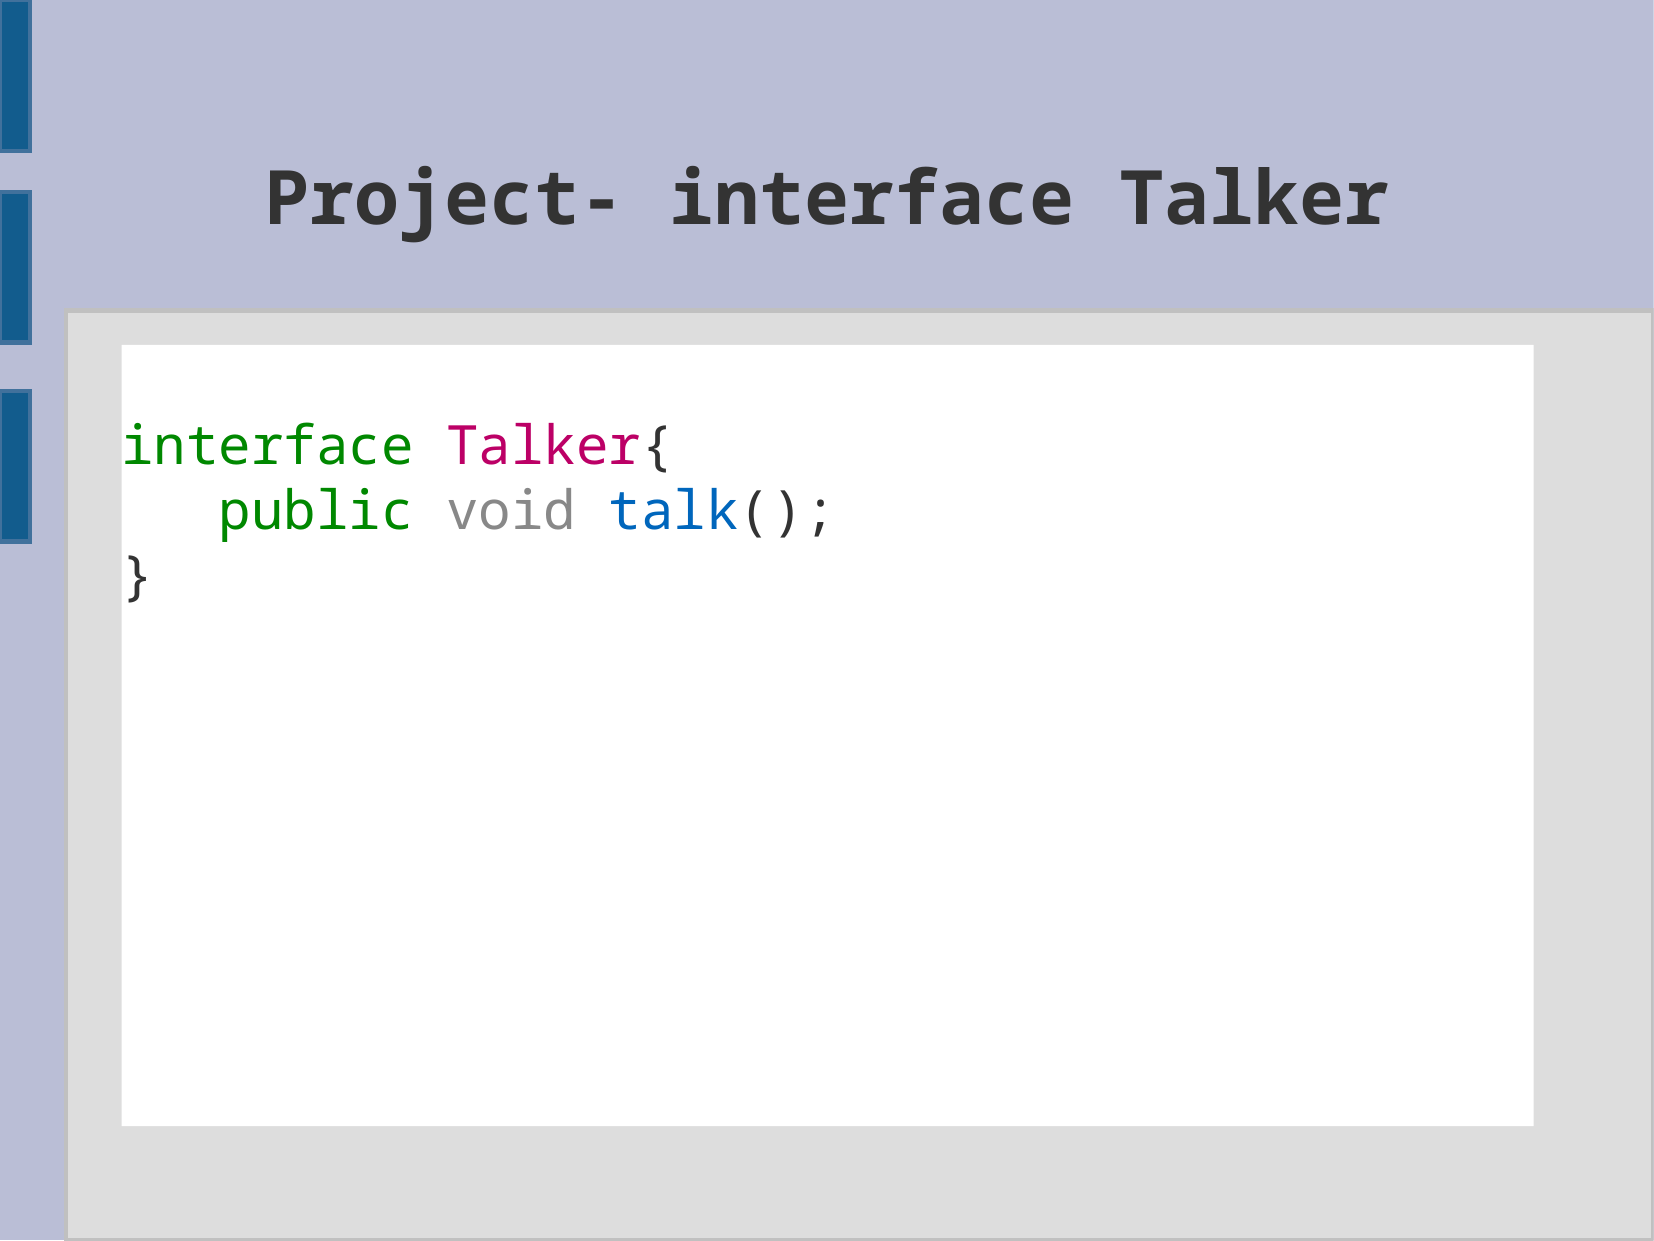

# Project- interface Talker
interface Talker{
 public void talk();
}